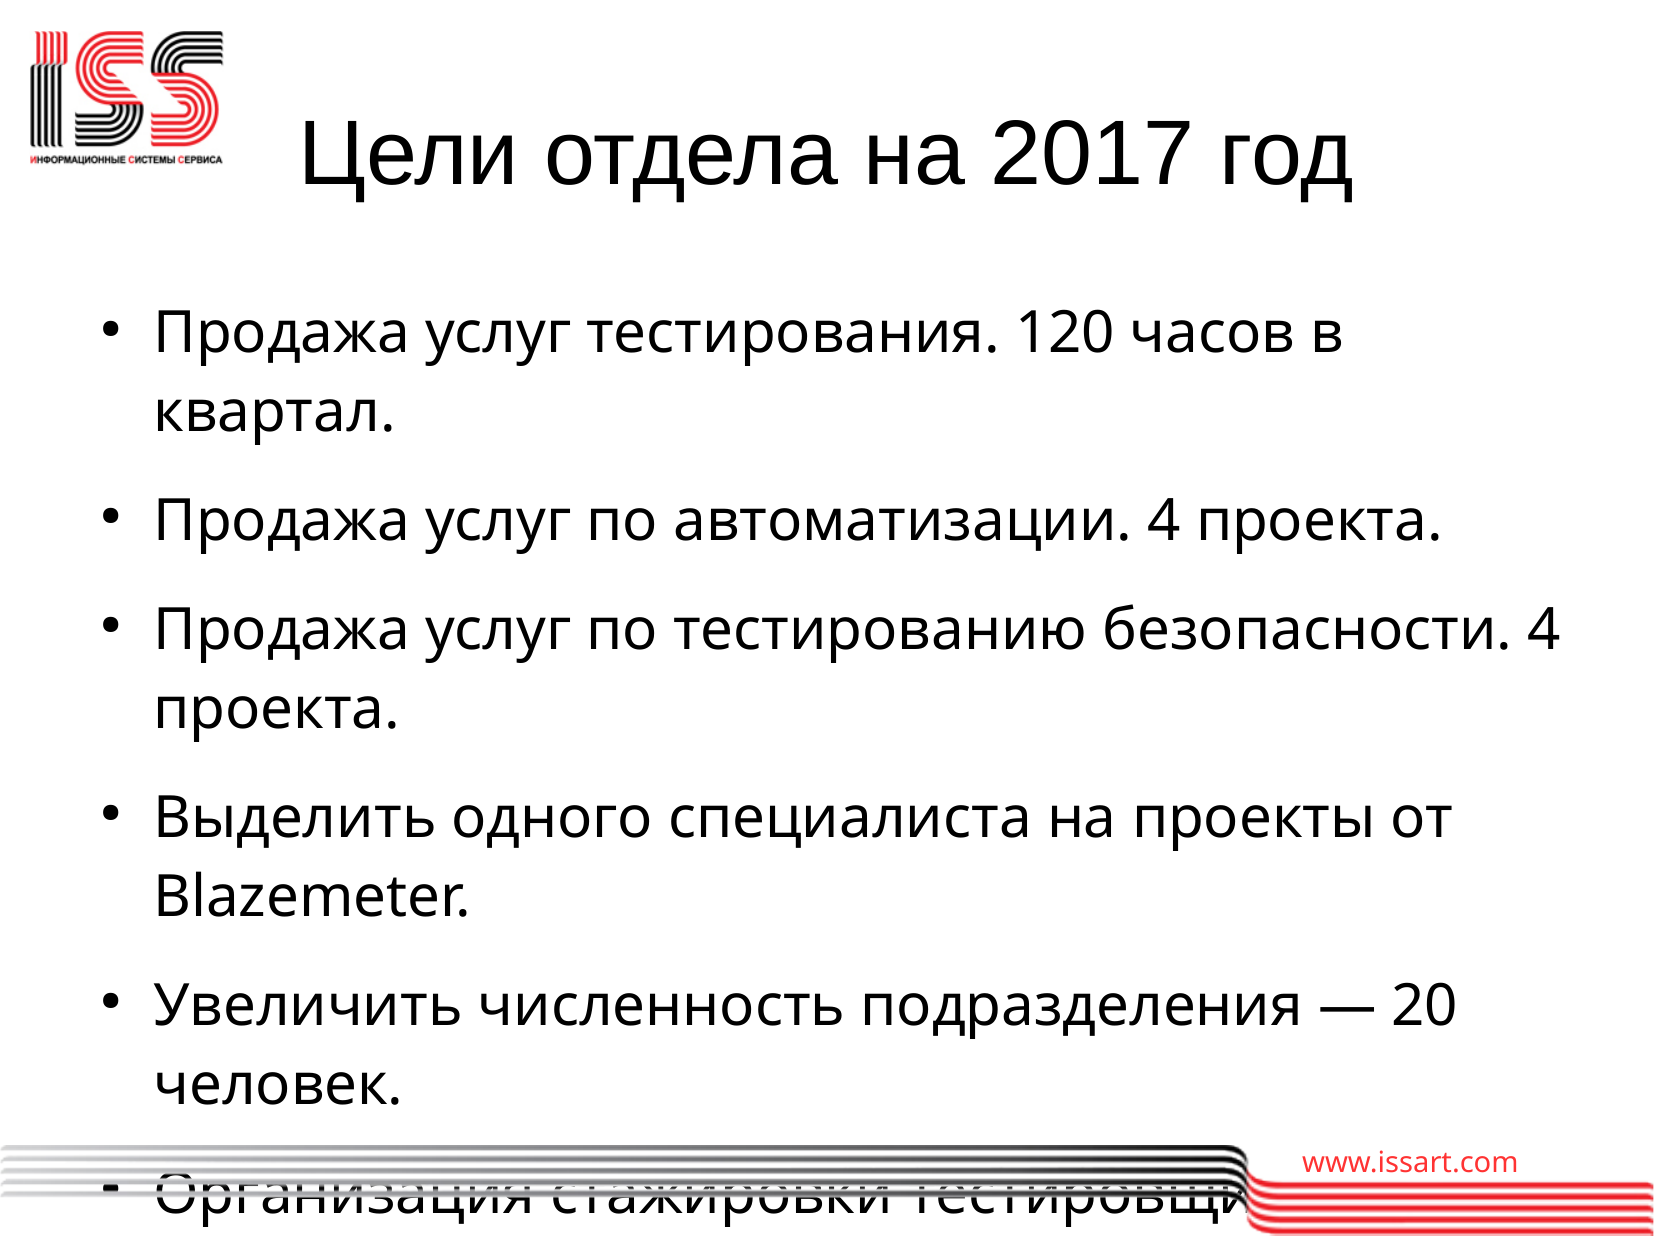

# Цели отдела на 2017 год
Продажа услуг тестирования. 120 часов в квартал.
Продажа услуг по автоматизации. 4 проекта.
Продажа услуг по тестированию безопасности. 4 проекта.
Выделить одного специалиста на проекты от Blazemeter.
Увеличить численность подразделения — 20 человек.
Организация стажировки тестировщиков в Красноярске.
www.issart.com